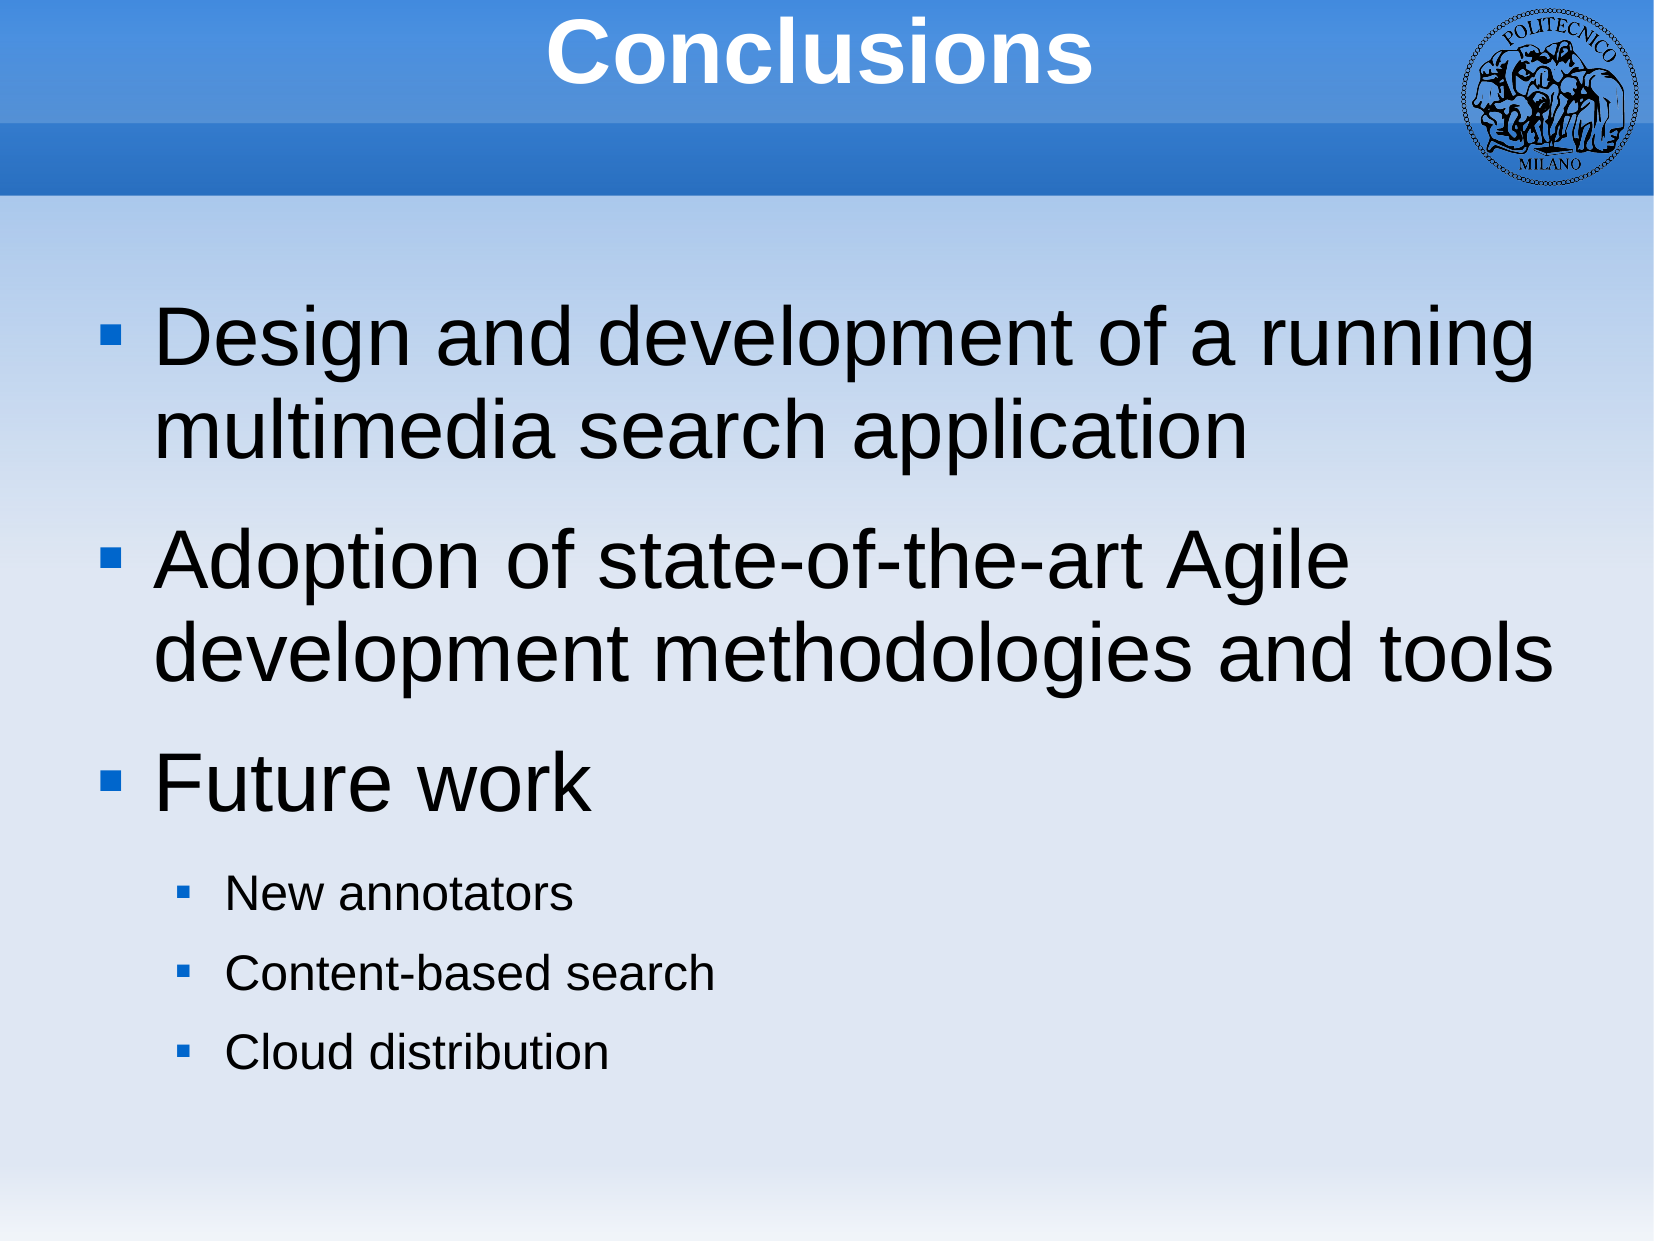

# Conclusions
Design and development of a running multimedia search application
Adoption of state-of-the-art Agile development methodologies and tools
Future work
New annotators
Content-based search
Cloud distribution